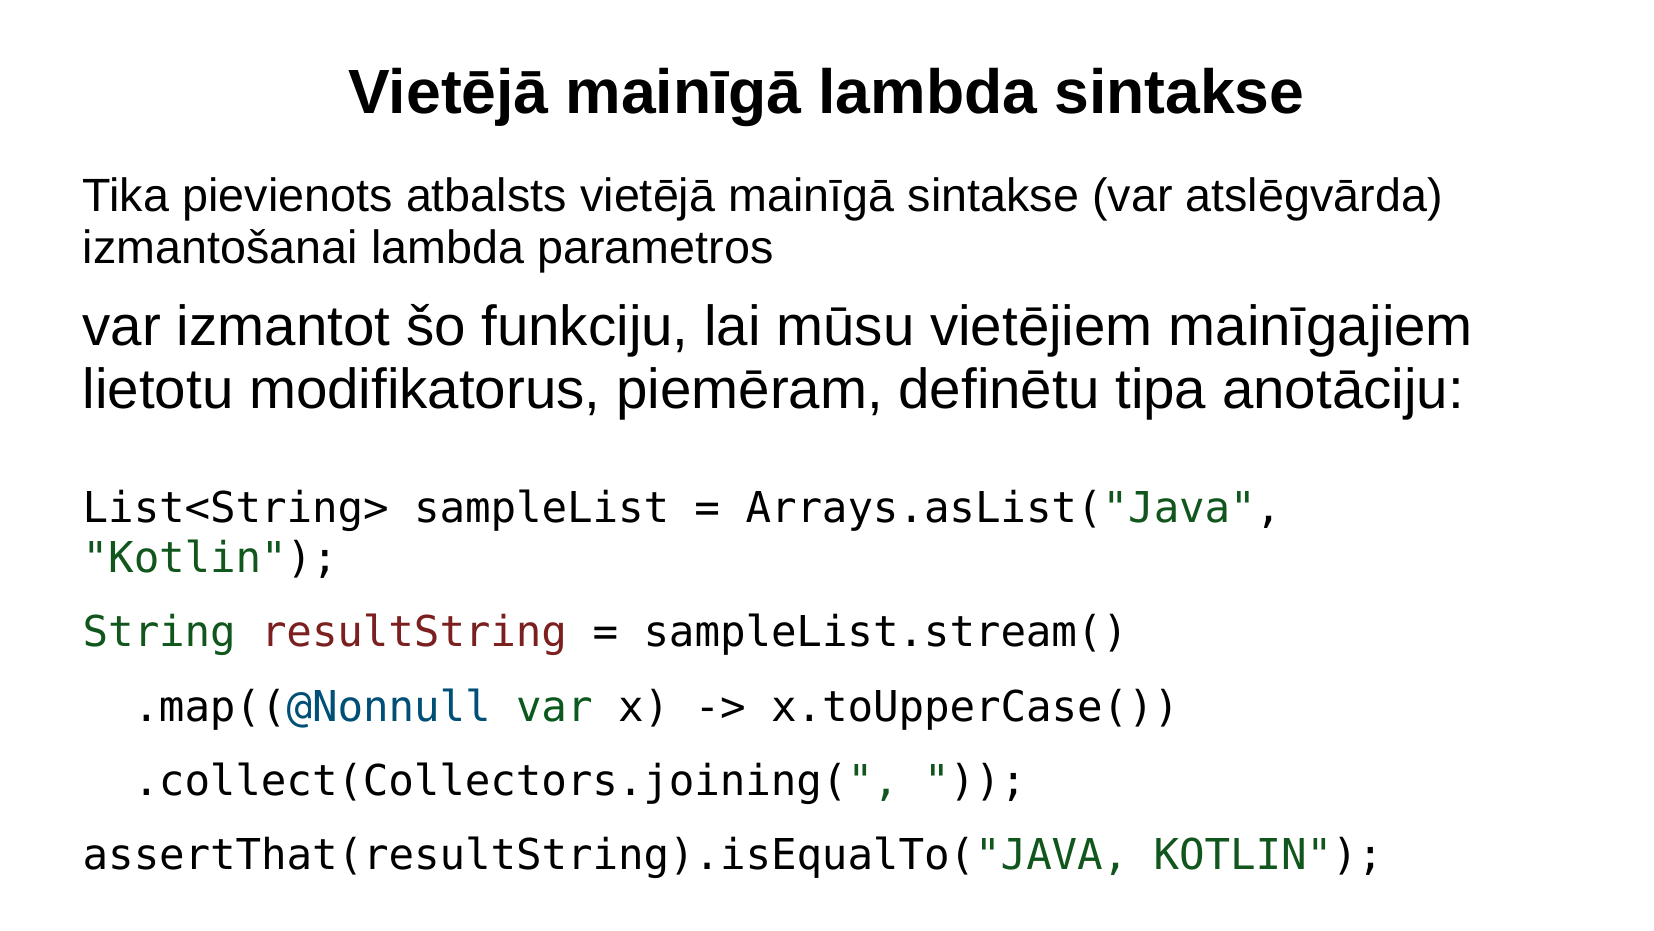

# Vietējā mainīgā lambda sintakse
Tika pievienots atbalsts vietējā mainīgā sintakse (var atslēgvārda) izmantošanai lambda parametros
var izmantot šo funkciju, lai mūsu vietējiem mainīgajiem lietotu modifikatorus, piemēram, definētu tipa anotāciju:
List<String> sampleList = Arrays.asList("Java", "Kotlin");
String resultString = sampleList.stream()
 .map((@Nonnull var x) -> x.toUpperCase())
 .collect(Collectors.joining(", "));
assertThat(resultString).isEqualTo("JAVA, KOTLIN");